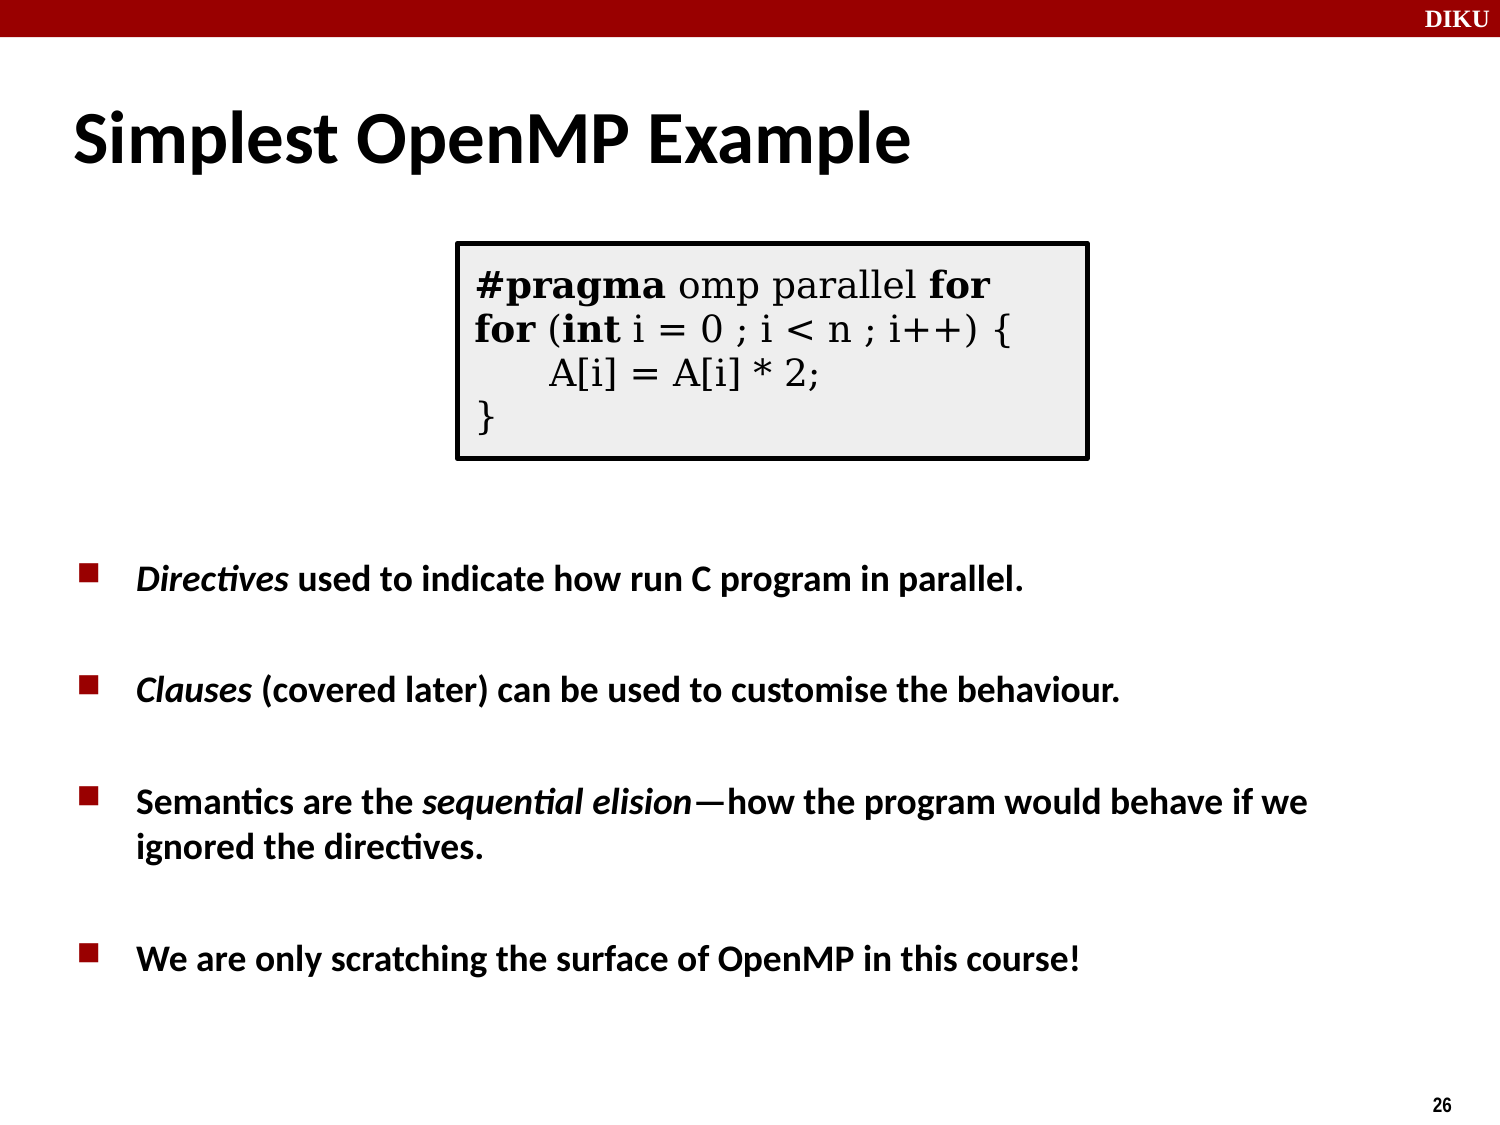

Simplest OpenMP Example
Directives used to indicate how run C program in parallel.
Clauses (covered later) can be used to customise the behaviour.
Semantics are the sequential elision—how the program would behave if we ignored the directives.
We are only scratching the surface of OpenMP in this course!
#pragma omp parallel for
for (int i = 0 ; i < n ; i++) {
	A[i] = A[i] * 2;
}